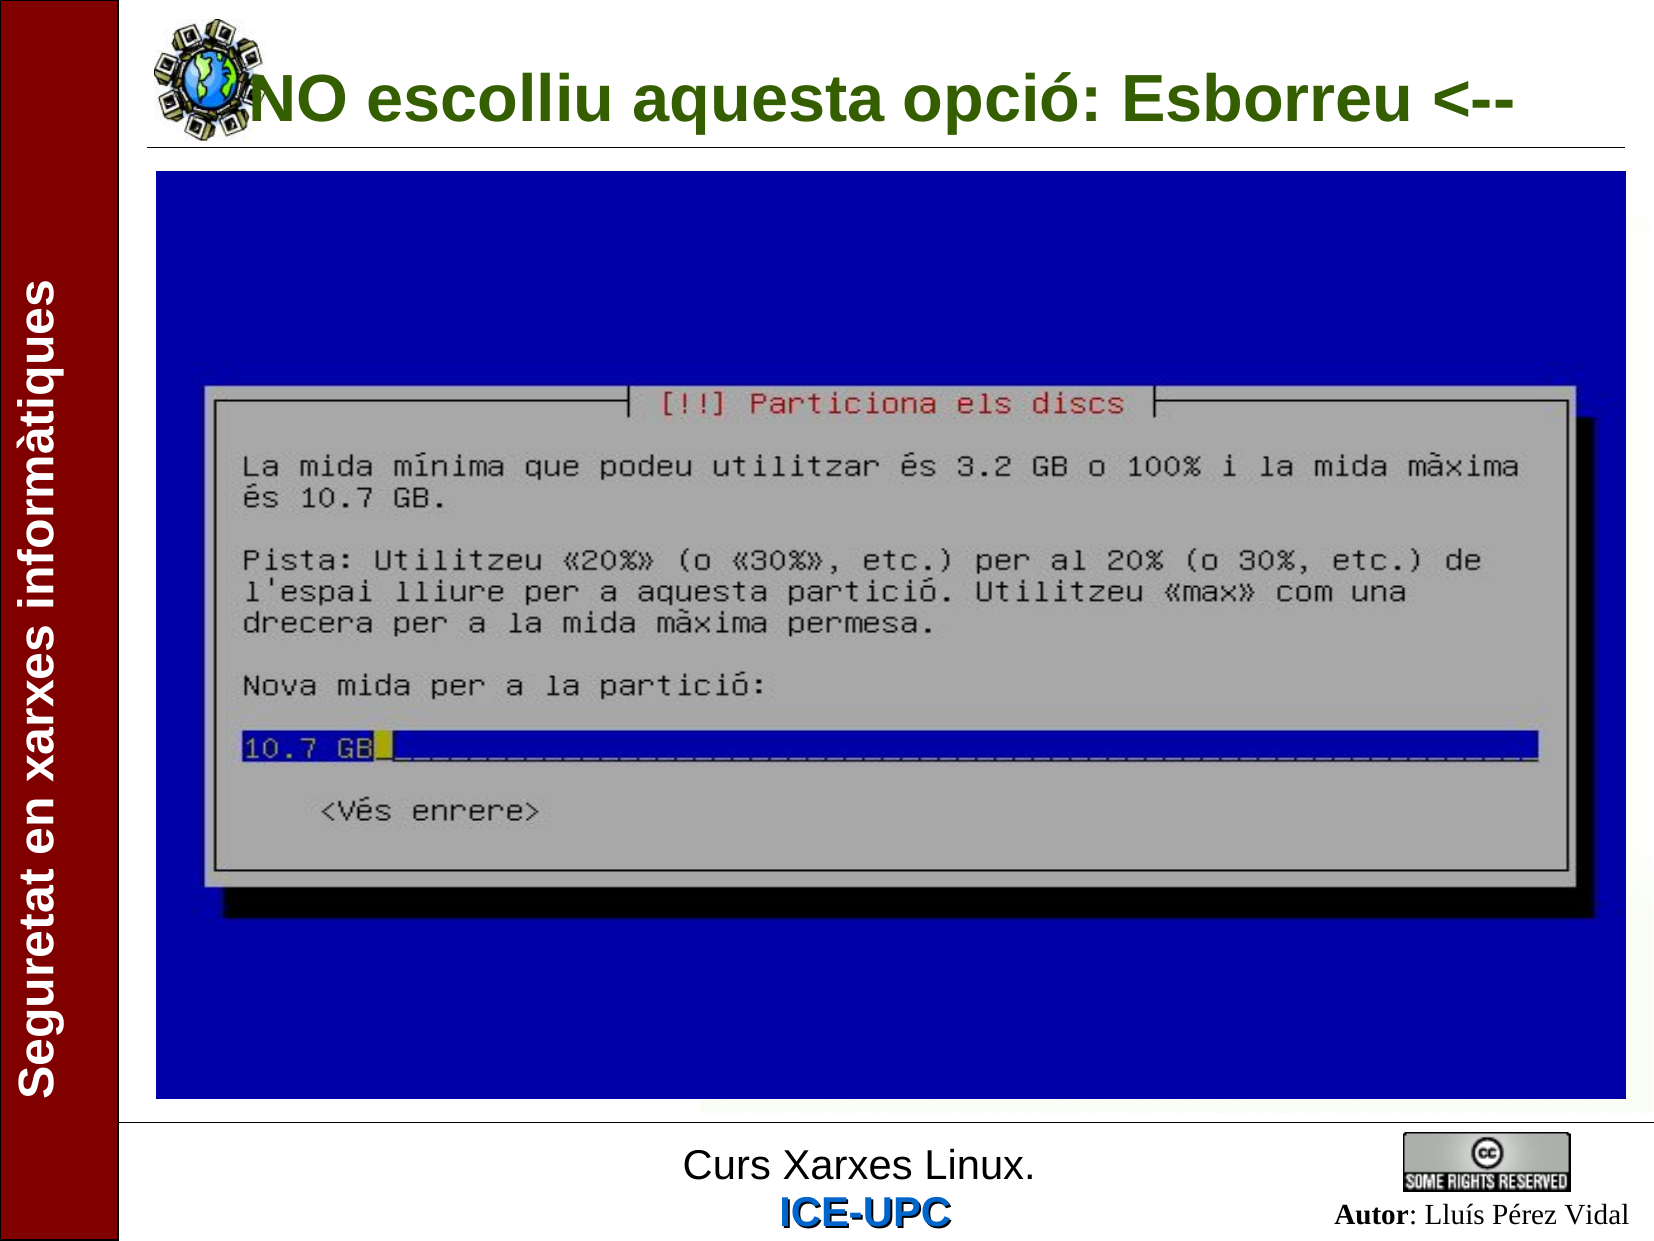

# NO escolliu aquesta opció: Esborreu <--
 Croquis d'arquitectura mostrant les 3 zones